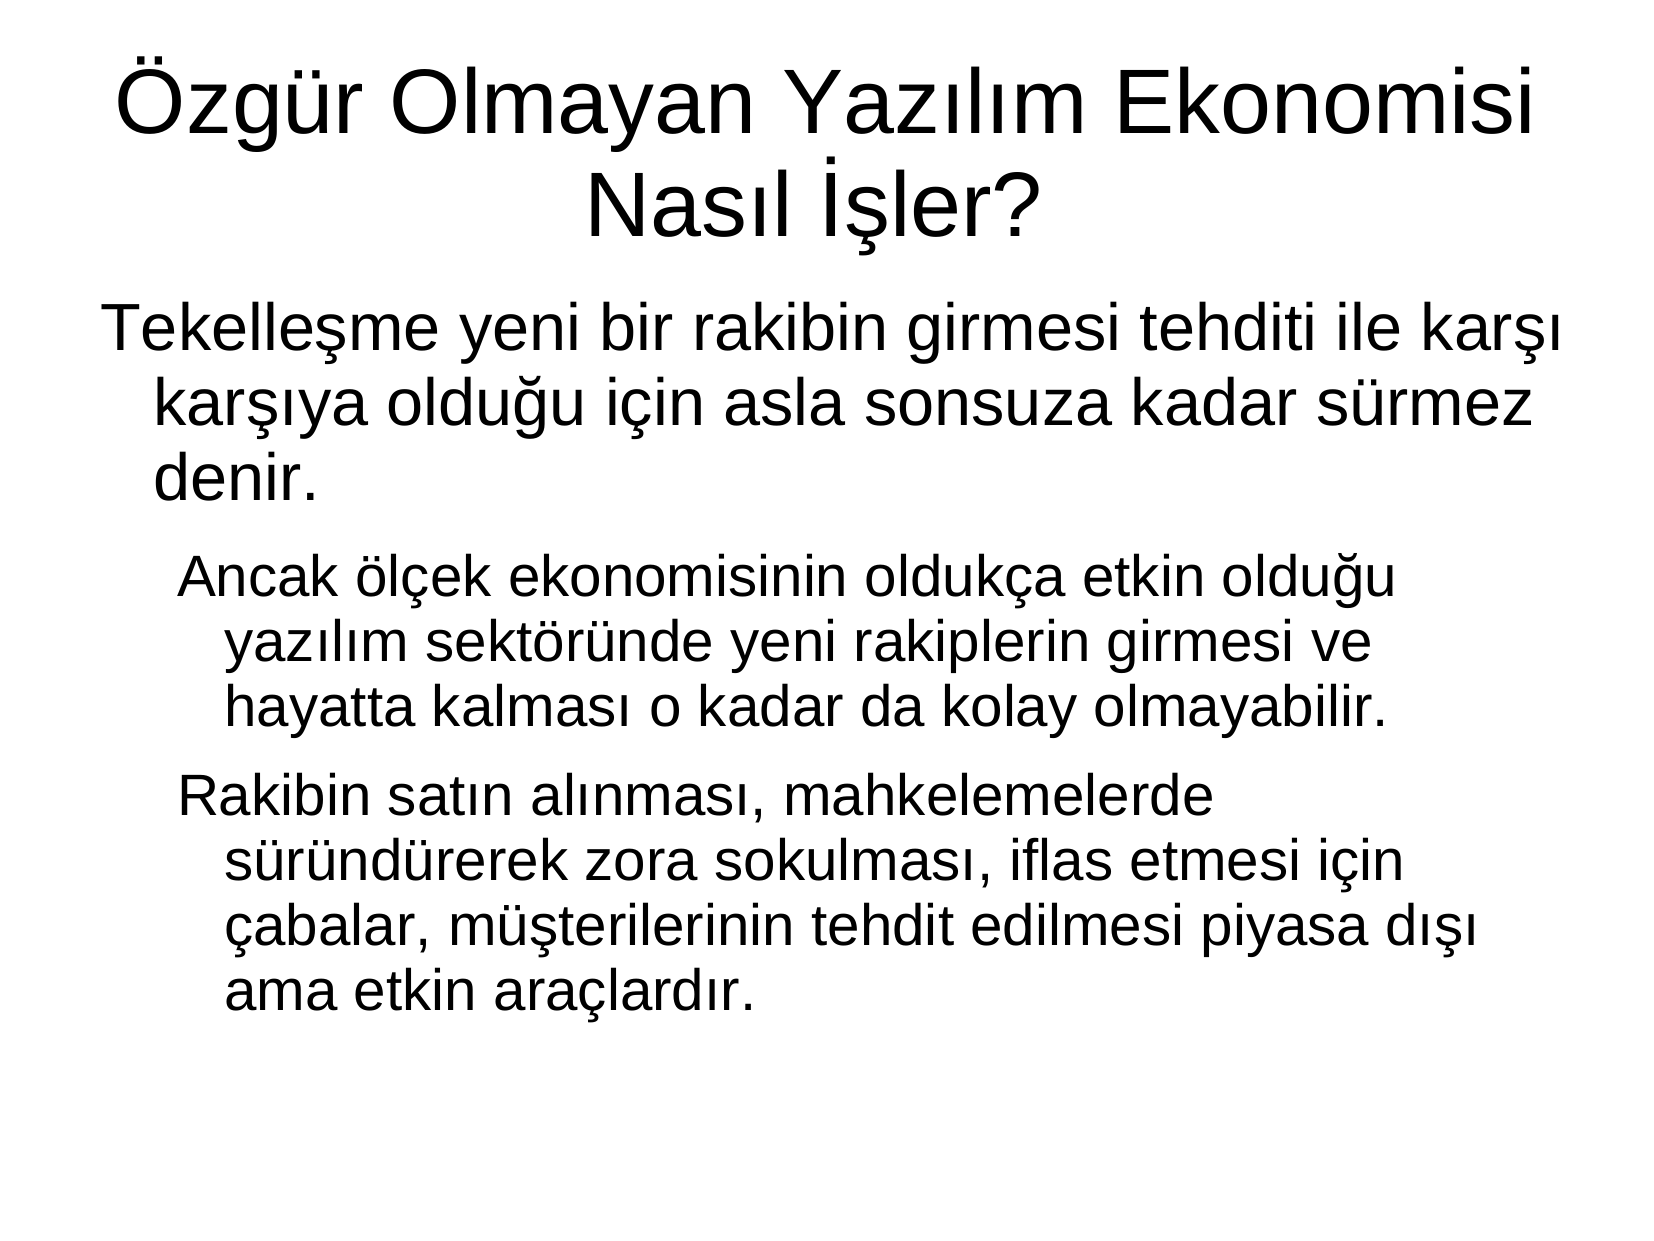

# Özgür Olmayan Yazılım Ekonomisi Nasıl İşler?
Tekelleşme yeni bir rakibin girmesi tehditi ile karşı karşıya olduğu için asla sonsuza kadar sürmez denir.
Ancak ölçek ekonomisinin oldukça etkin olduğu yazılım sektöründe yeni rakiplerin girmesi ve hayatta kalması o kadar da kolay olmayabilir.
Rakibin satın alınması, mahkelemelerde süründürerek zora sokulması, iflas etmesi için çabalar, müşterilerinin tehdit edilmesi piyasa dışı ama etkin araçlardır.